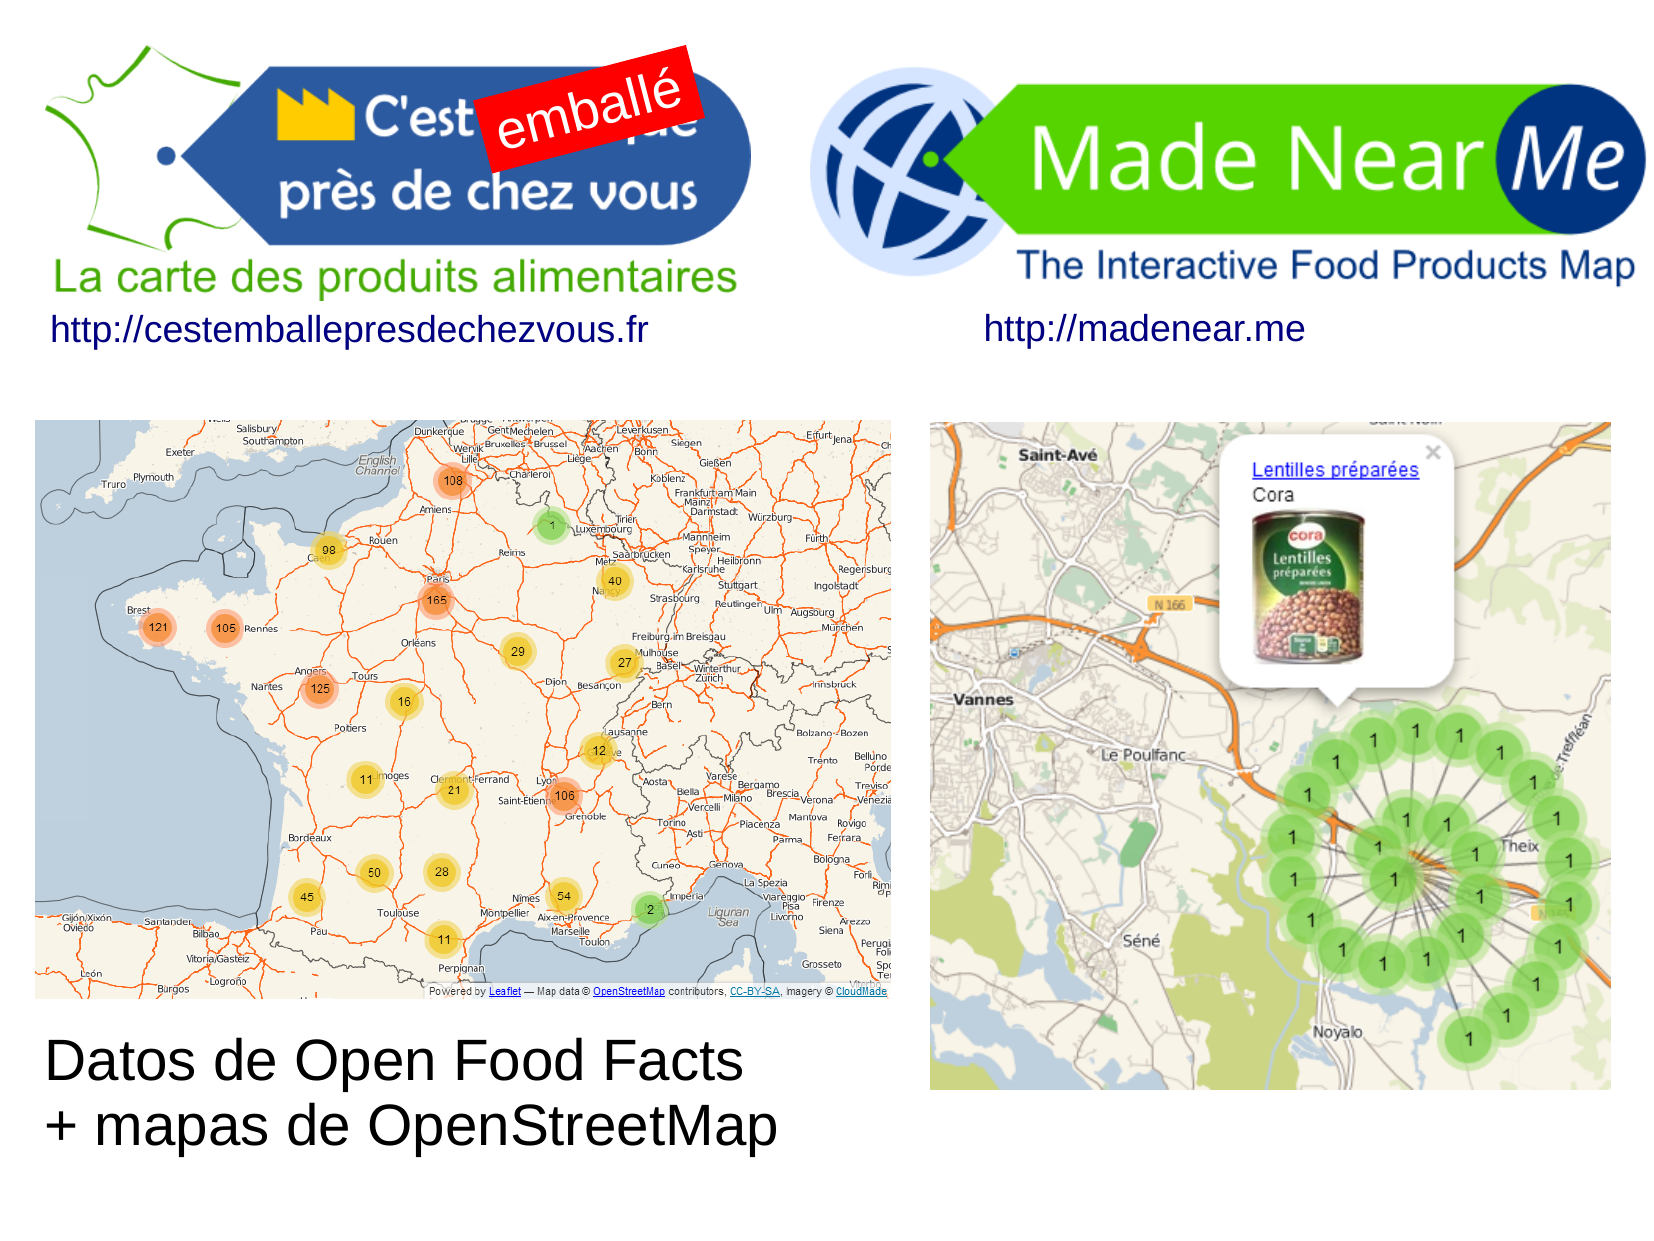

emballé
http://madenear.me
http://cestemballepresdechezvous.fr
Datos de Open Food Facts
+ mapas de OpenStreetMap